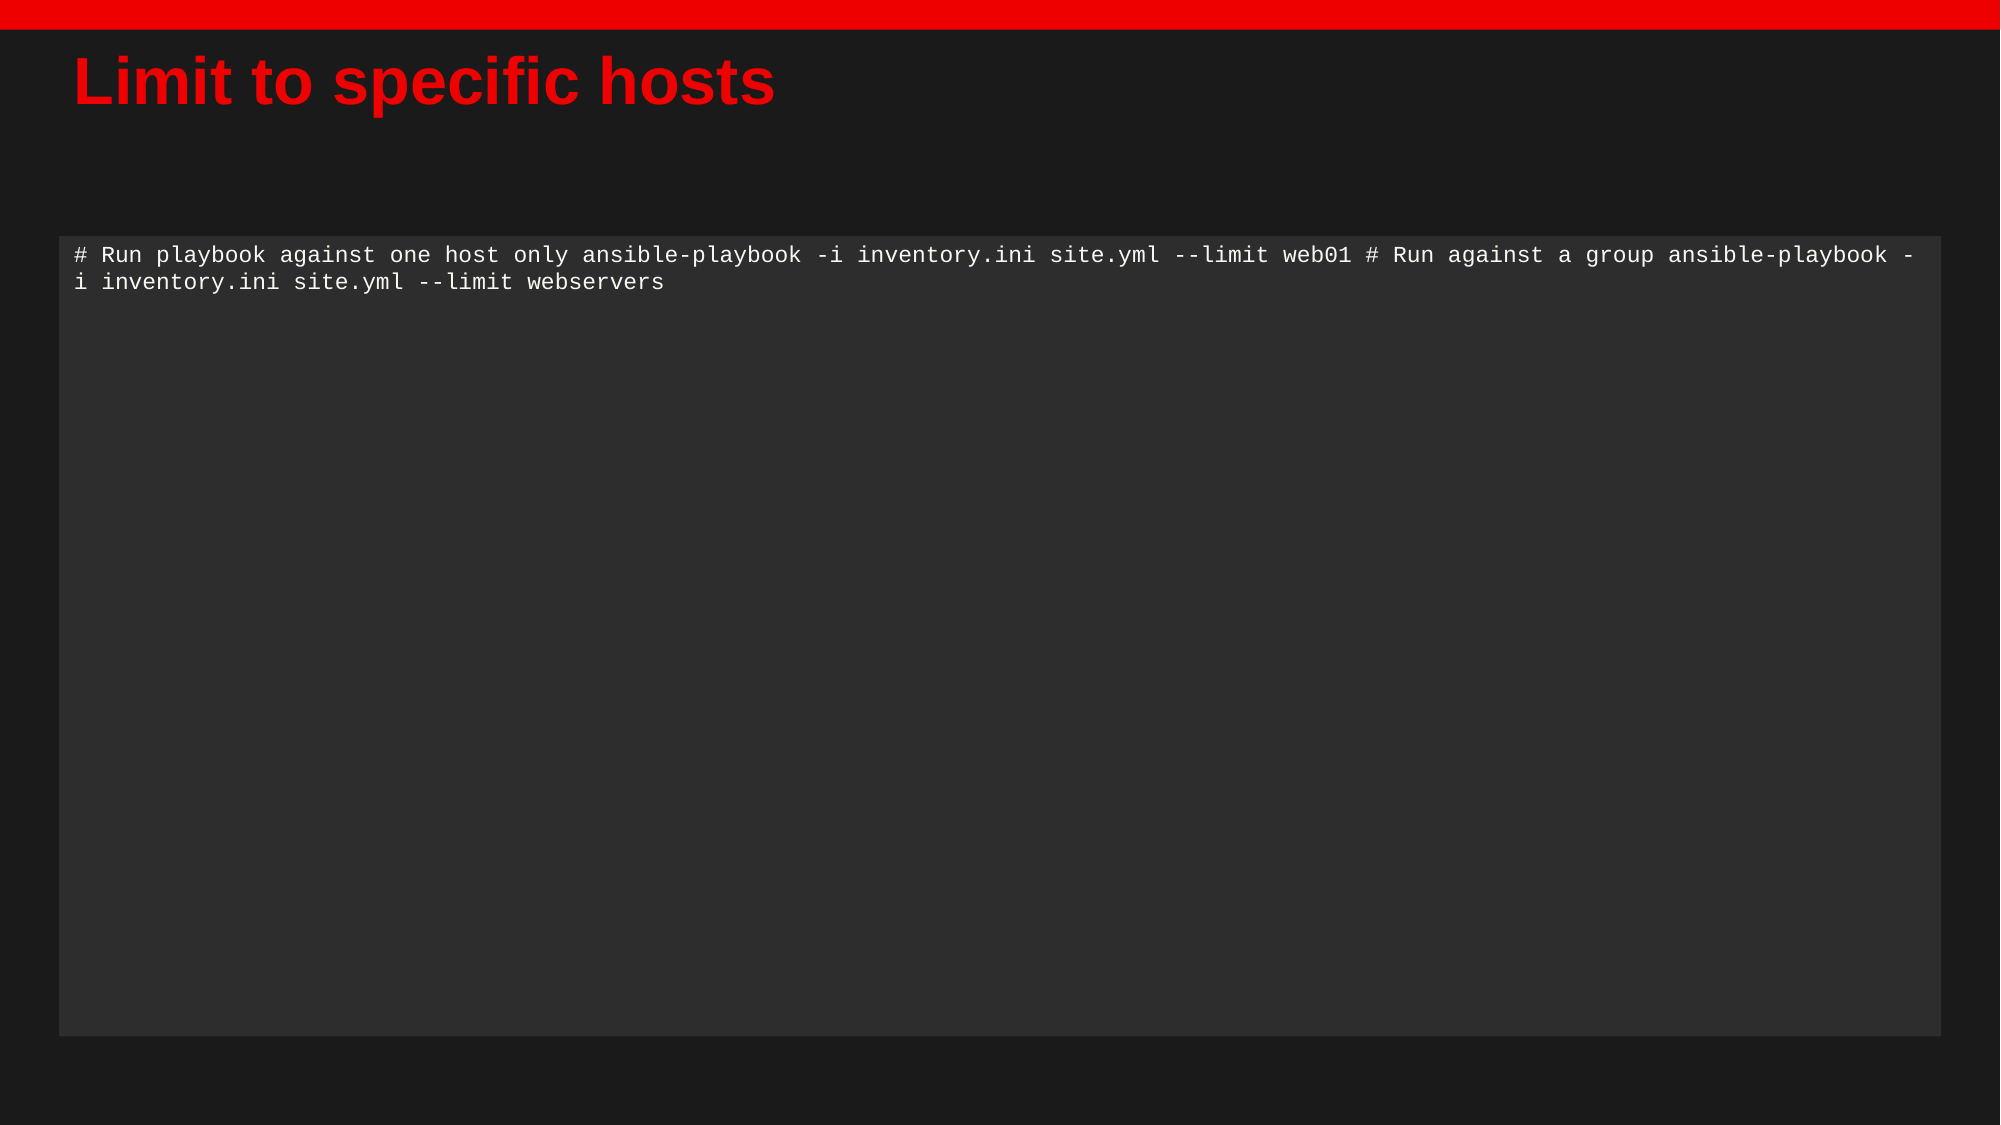

Limit to specific hosts
# Run playbook against one host only ansible-playbook -i inventory.ini site.yml --limit web01 # Run against a group ansible-playbook -i inventory.ini site.yml --limit webservers